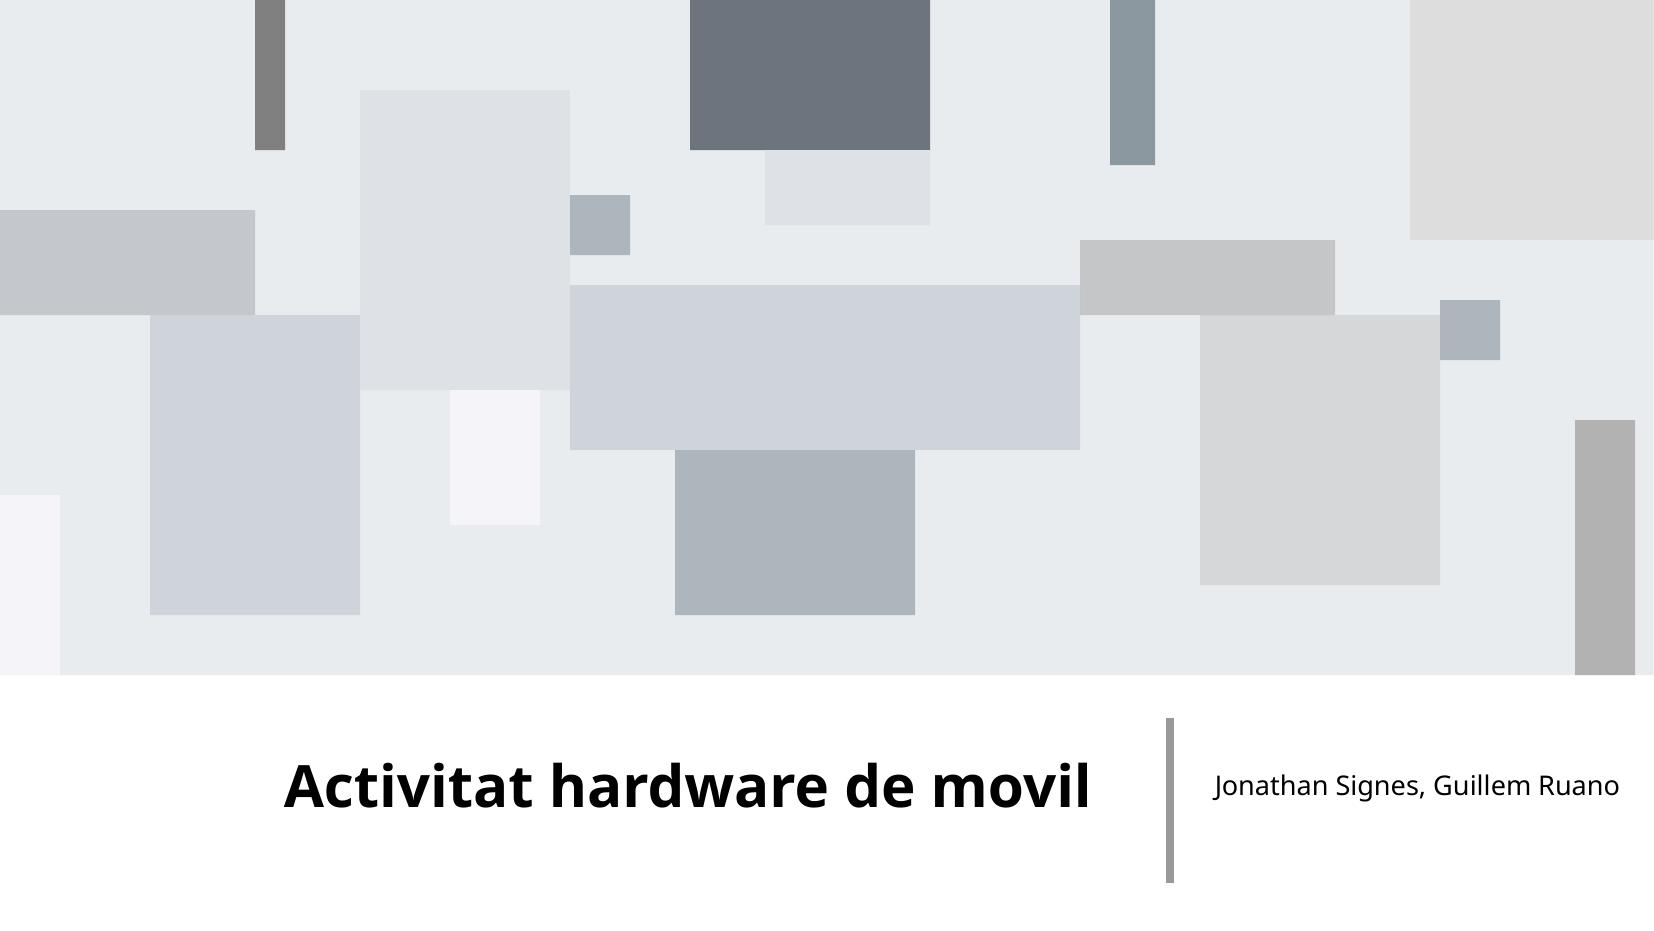

Activitat hardware de movil
Jonathan Signes, Guillem Ruano